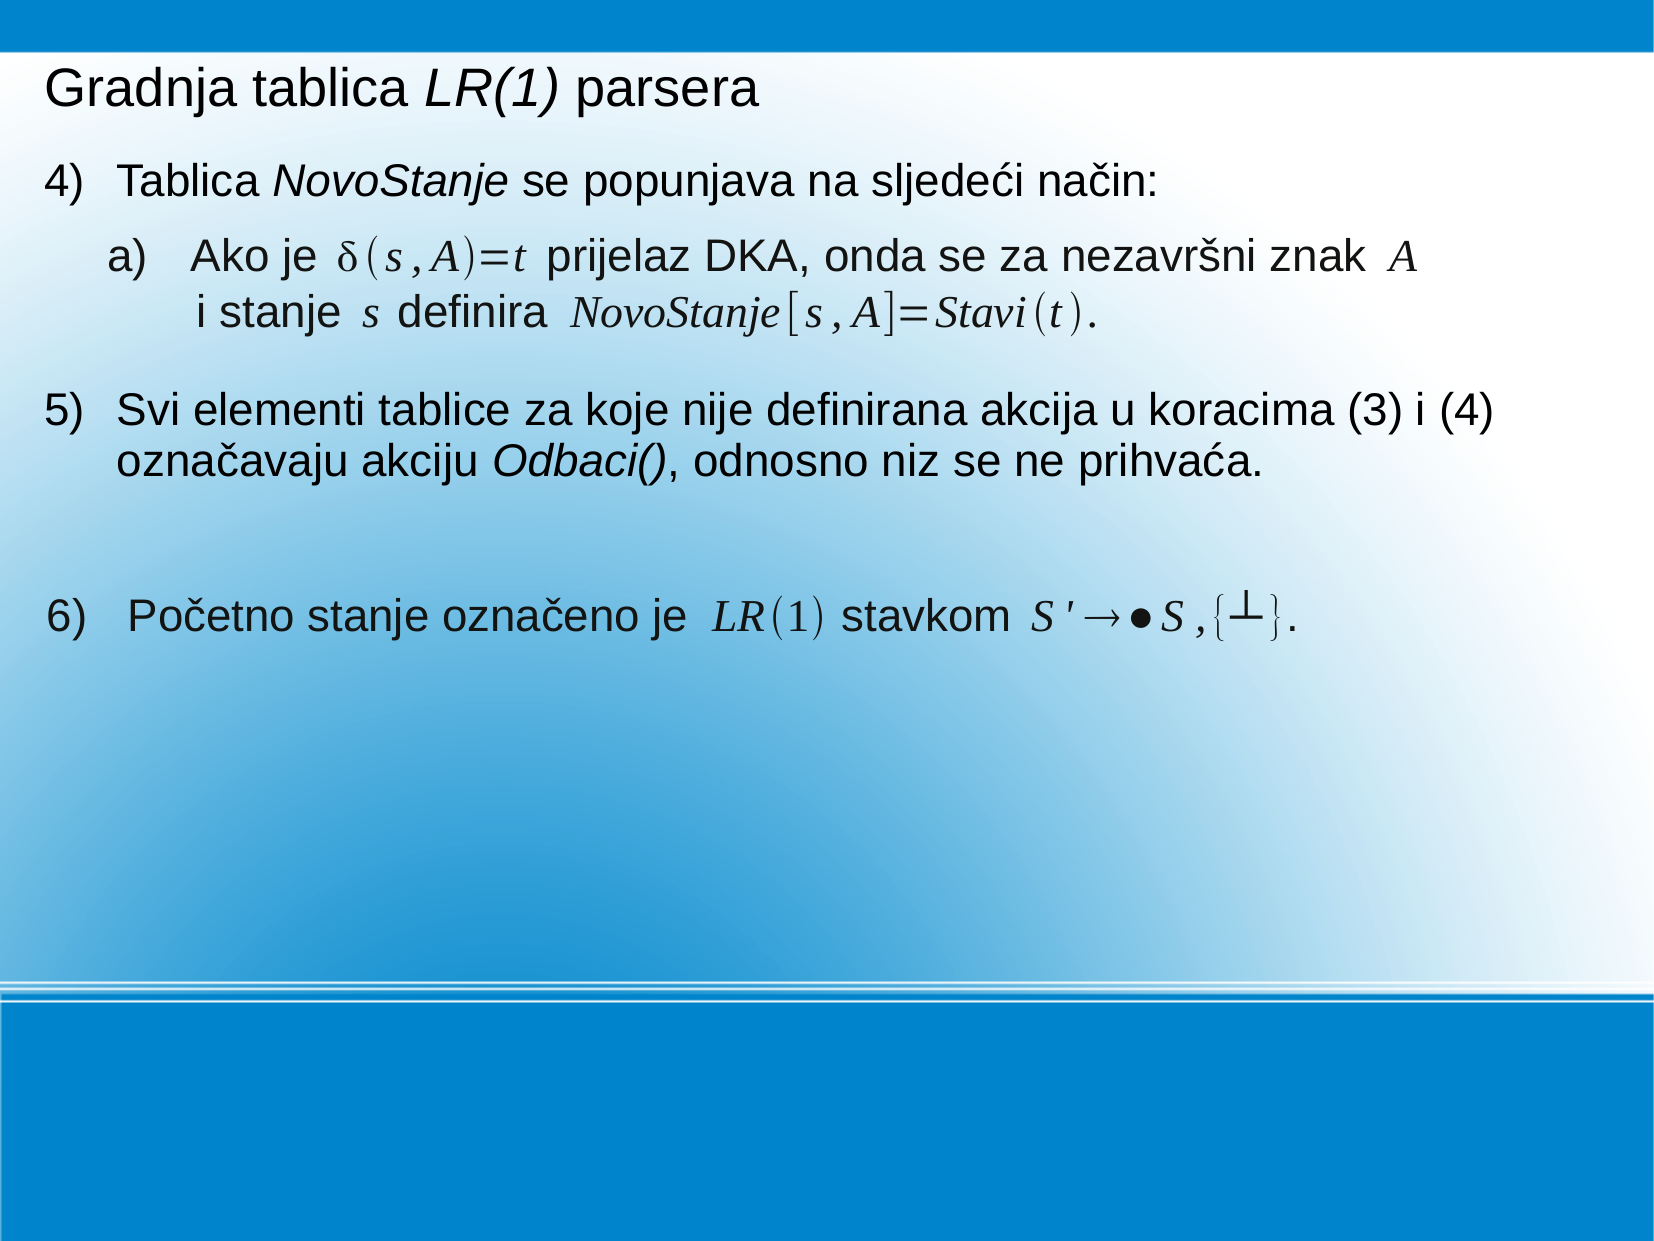

Gradnja tablica LR(1) parsera
4)	Tablica NovoStanje se popunjava na sljedeći način:
5)	Svi elementi tablice za koje nije definirana akcija u koracima (3) i (4)
	označavaju akciju Odbaci(), odnosno niz se ne prihvaća.